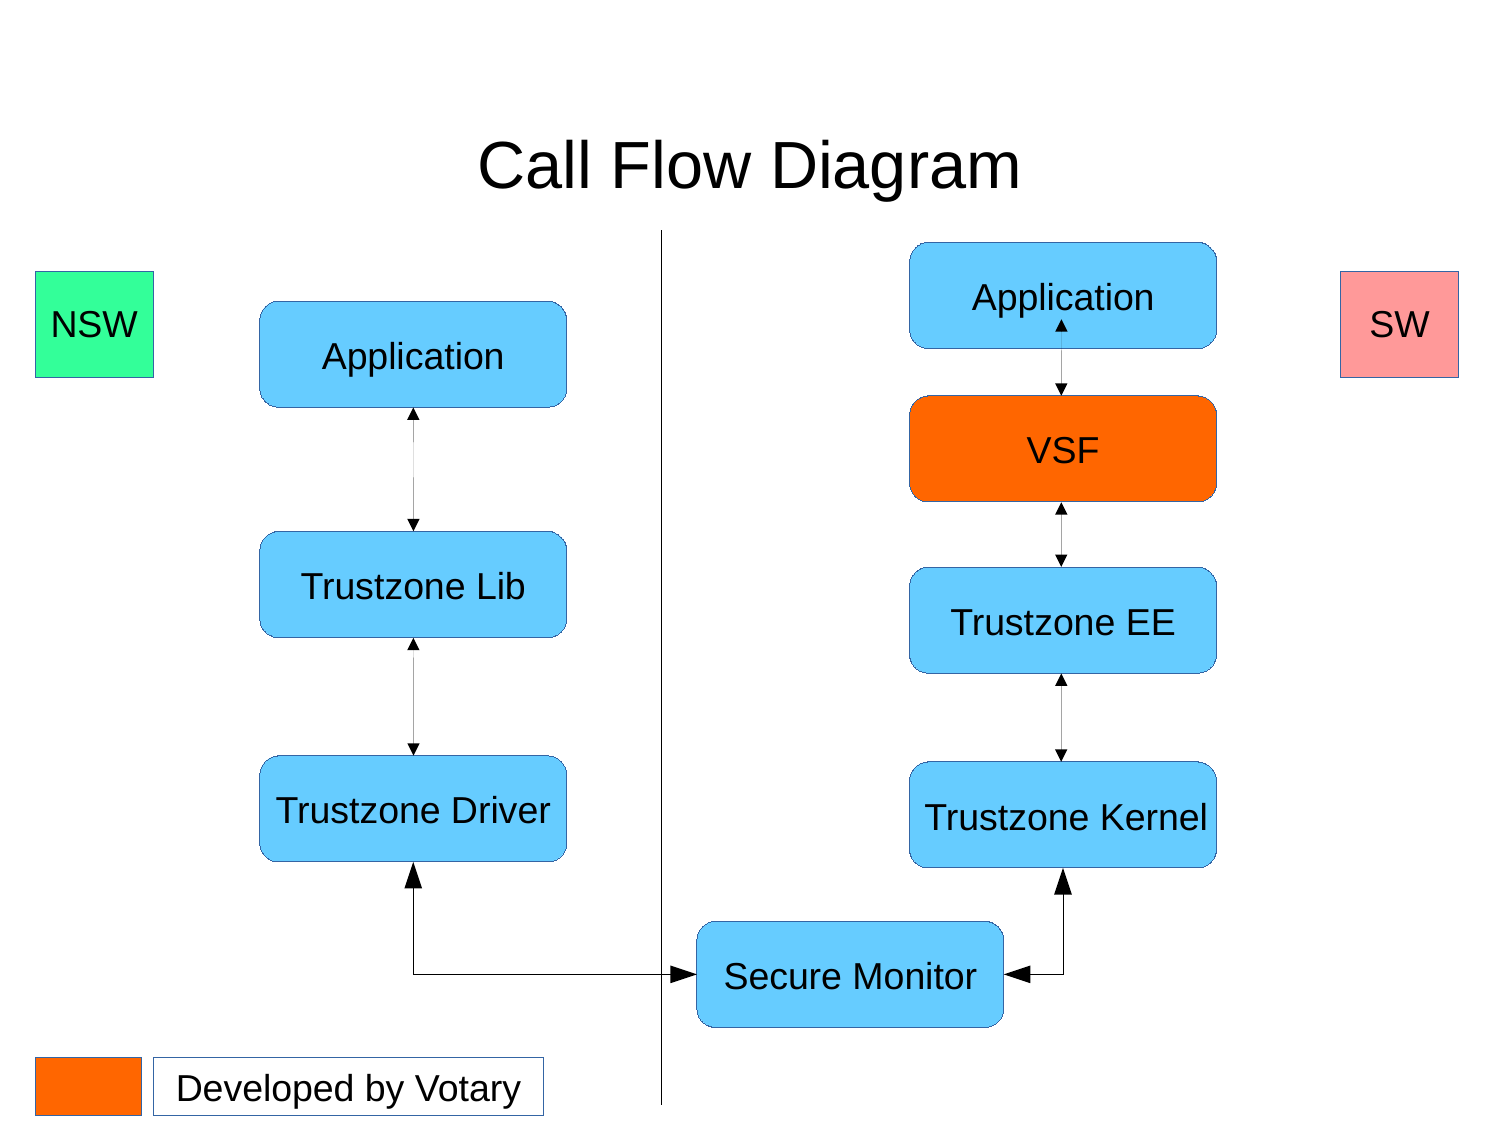

Call Flow Diagram
Application
NSW
SW
Application
VSF
Trustzone Lib
Trustzone EE
Trustzone Driver
Trustzone Kernel
Secure Monitor
Developed by Votary